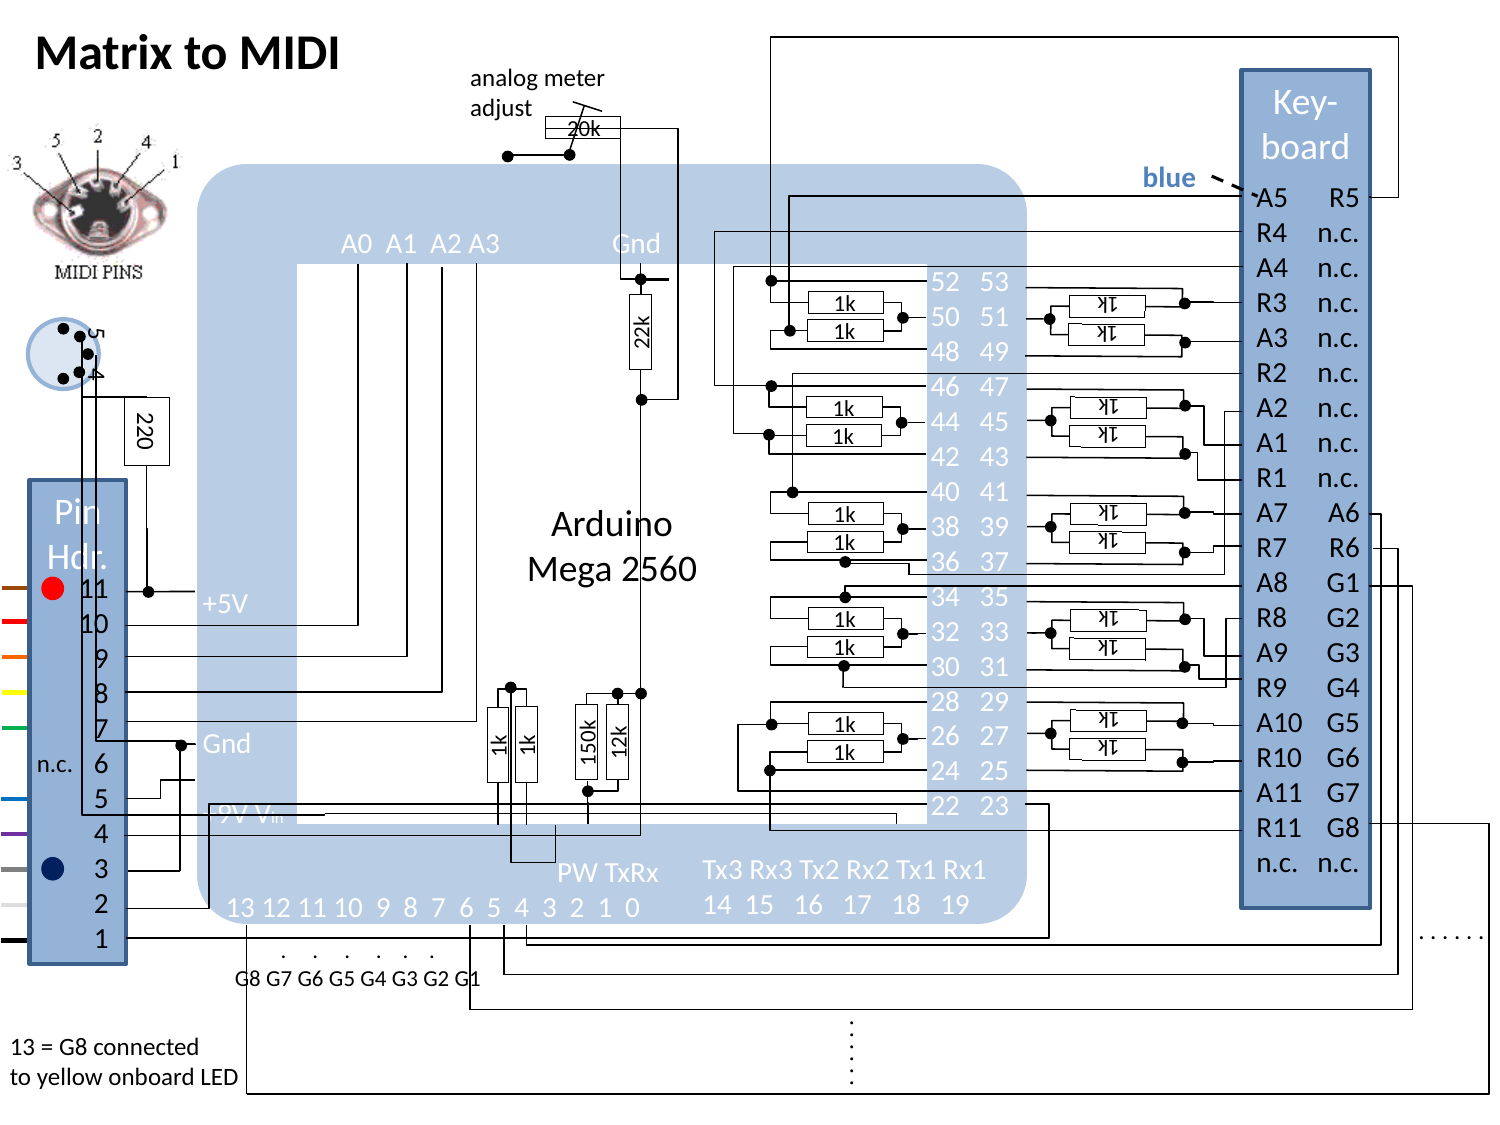

Matrix to MIDI
analog meter
adjust
Key-
board
A5
R4
A4
R3
A3
R2
A2
A1
R1
A7
R7
A8
R8
A9
R9
A10
R10
A11
R11
n.c.
20k
blue
R5
n.c.
n.c.
n.c.
n.c.
n.c.
n.c.
n.c.
n.c.
A6
R6
G1
G2
G3
G4
G5
G6
G7
G8
n.c.
Arduino
Mega 2560
52 53
50 51
48 49
46 47
44 45
42 43
40 41
38 39
36 37
34 35
32 33
30 31
28 29
26 27
24 25
22 23
+5V
Gnd +9V Vin
Tx3 Rx3 Tx2 Rx2 Tx1 Rx1
14 15 16 17 18 19
Gnd
A0 A1 A2 A3
1k
1k
1k
1k
22k
5 4
1k
1k
1k
1k
220
Pin
Hdr.
11
10
9
8
7
6
5
4
3
2
1
1k
1k
1k
1k
1k
1k
1k
1k
1k
1k
1k
1k
150k
12k
1k
1k
n.c.
 PW TxRx
13 12 11 10 9 8 7 6 5 4 3 2 1 0
. . . . . .
. . . . . .
G8 G7 G6 G5 G4 G3 G2 G1
13 = G8 connected
to yellow onboard LED
. . . . . .